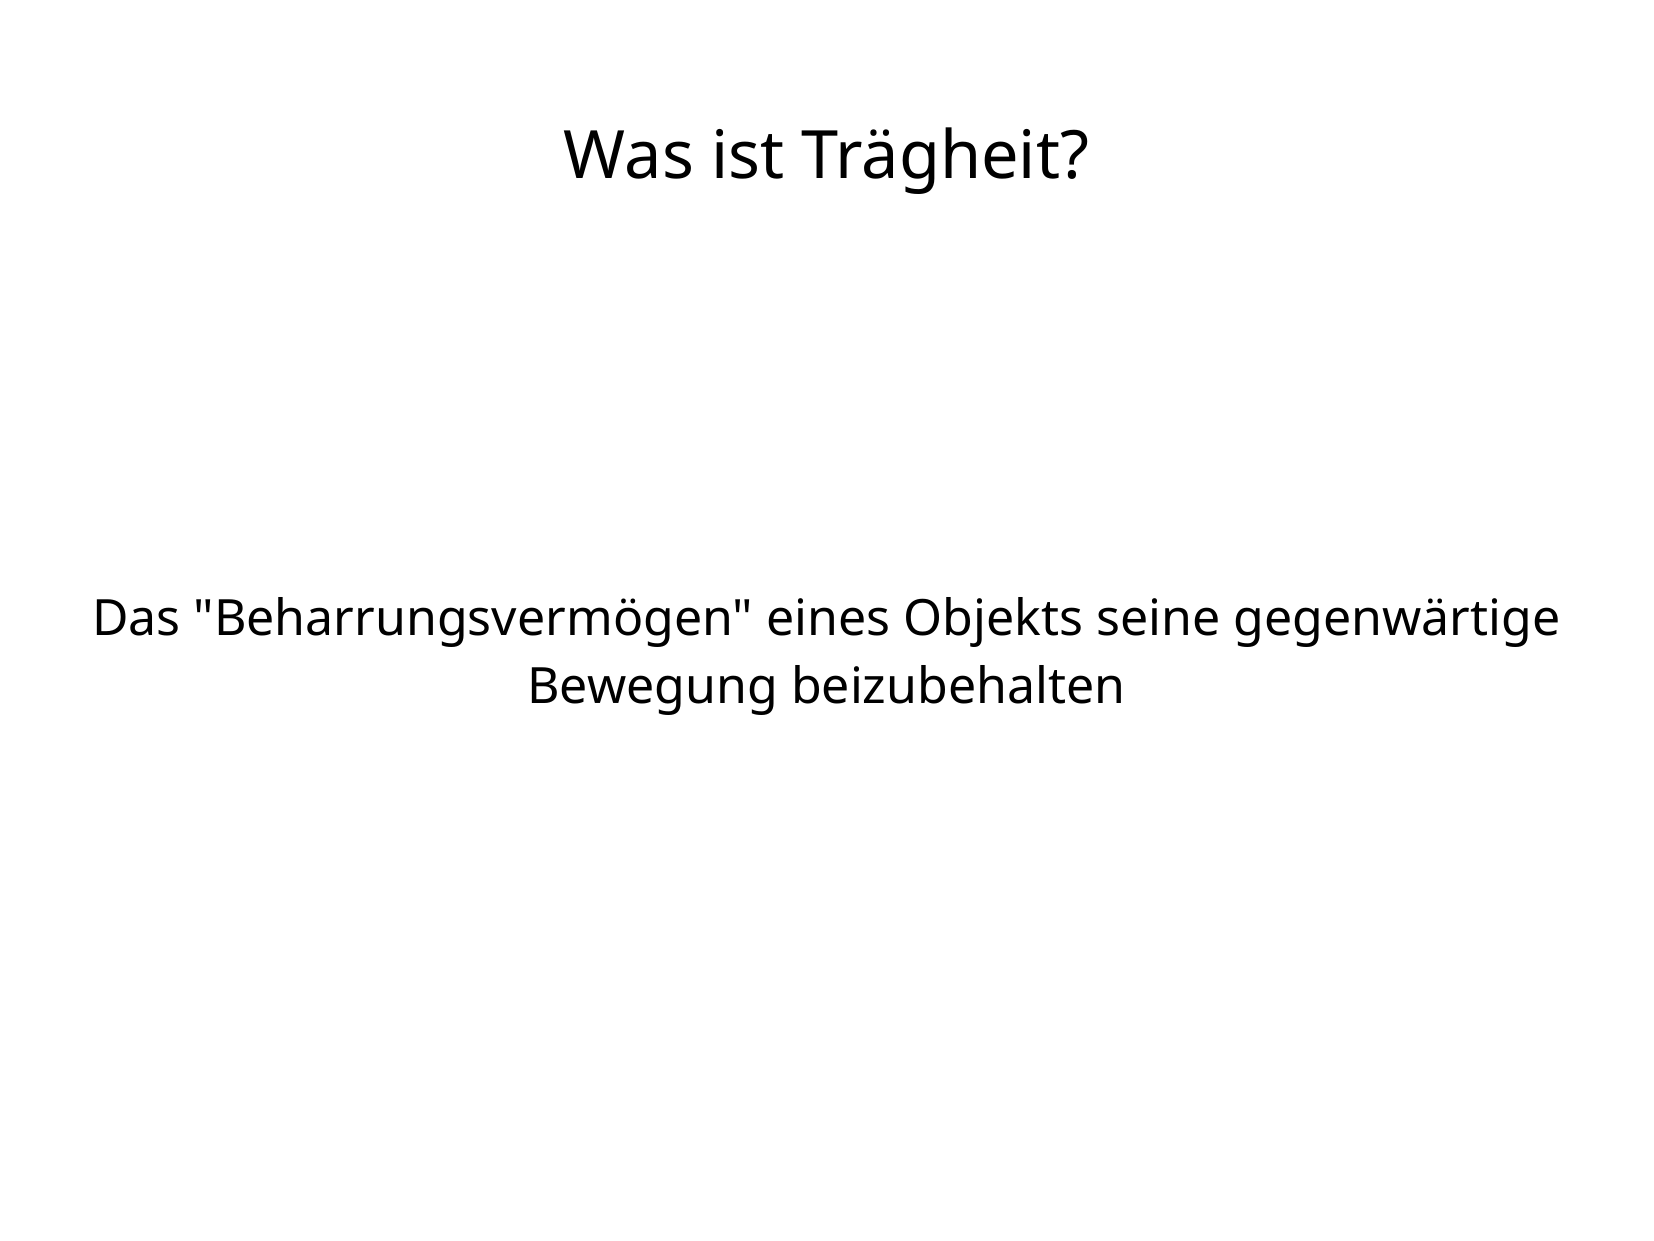

# Was ist Trägheit?
Das "Beharrungsvermögen" eines Objekts seine gegenwärtige Bewegung beizubehalten